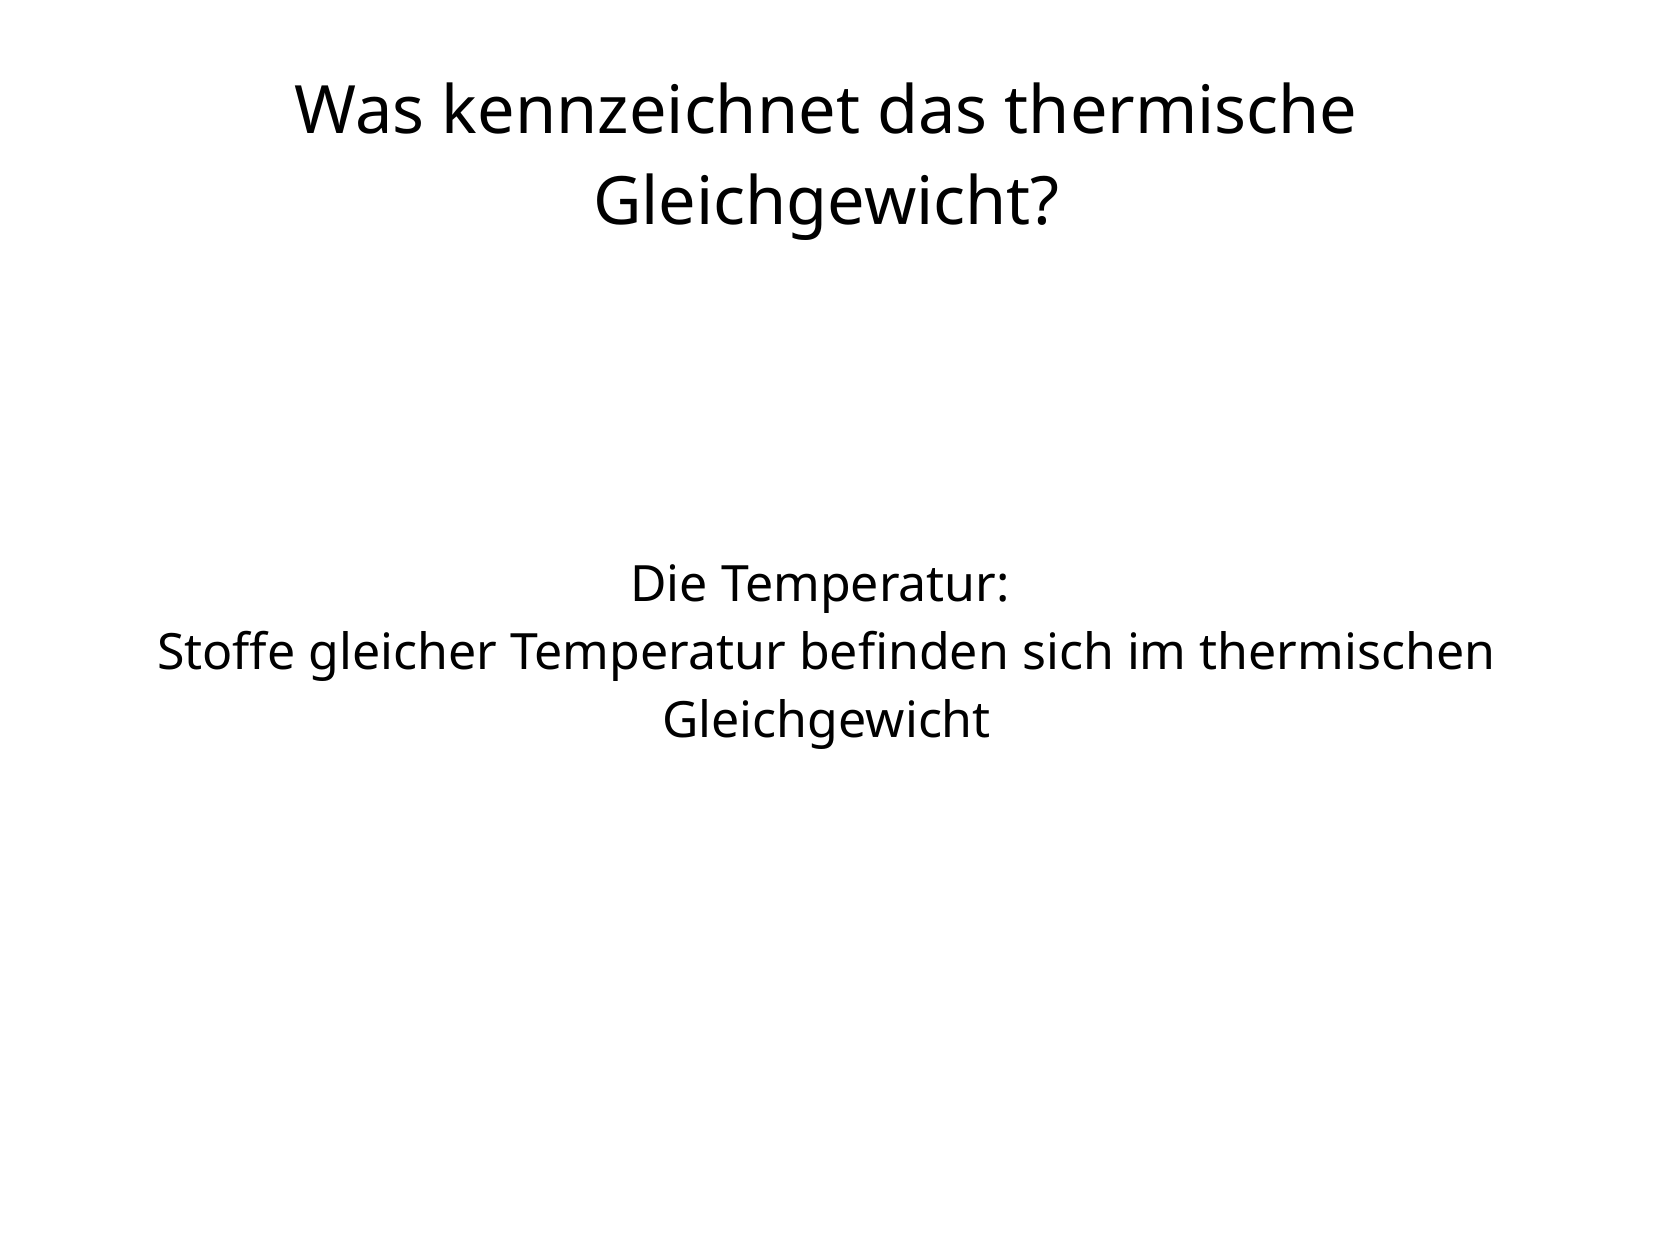

# Was kennzeichnet das thermische Gleichgewicht?
Die Temperatur:
Stoffe gleicher Temperatur befinden sich im thermischen Gleichgewicht